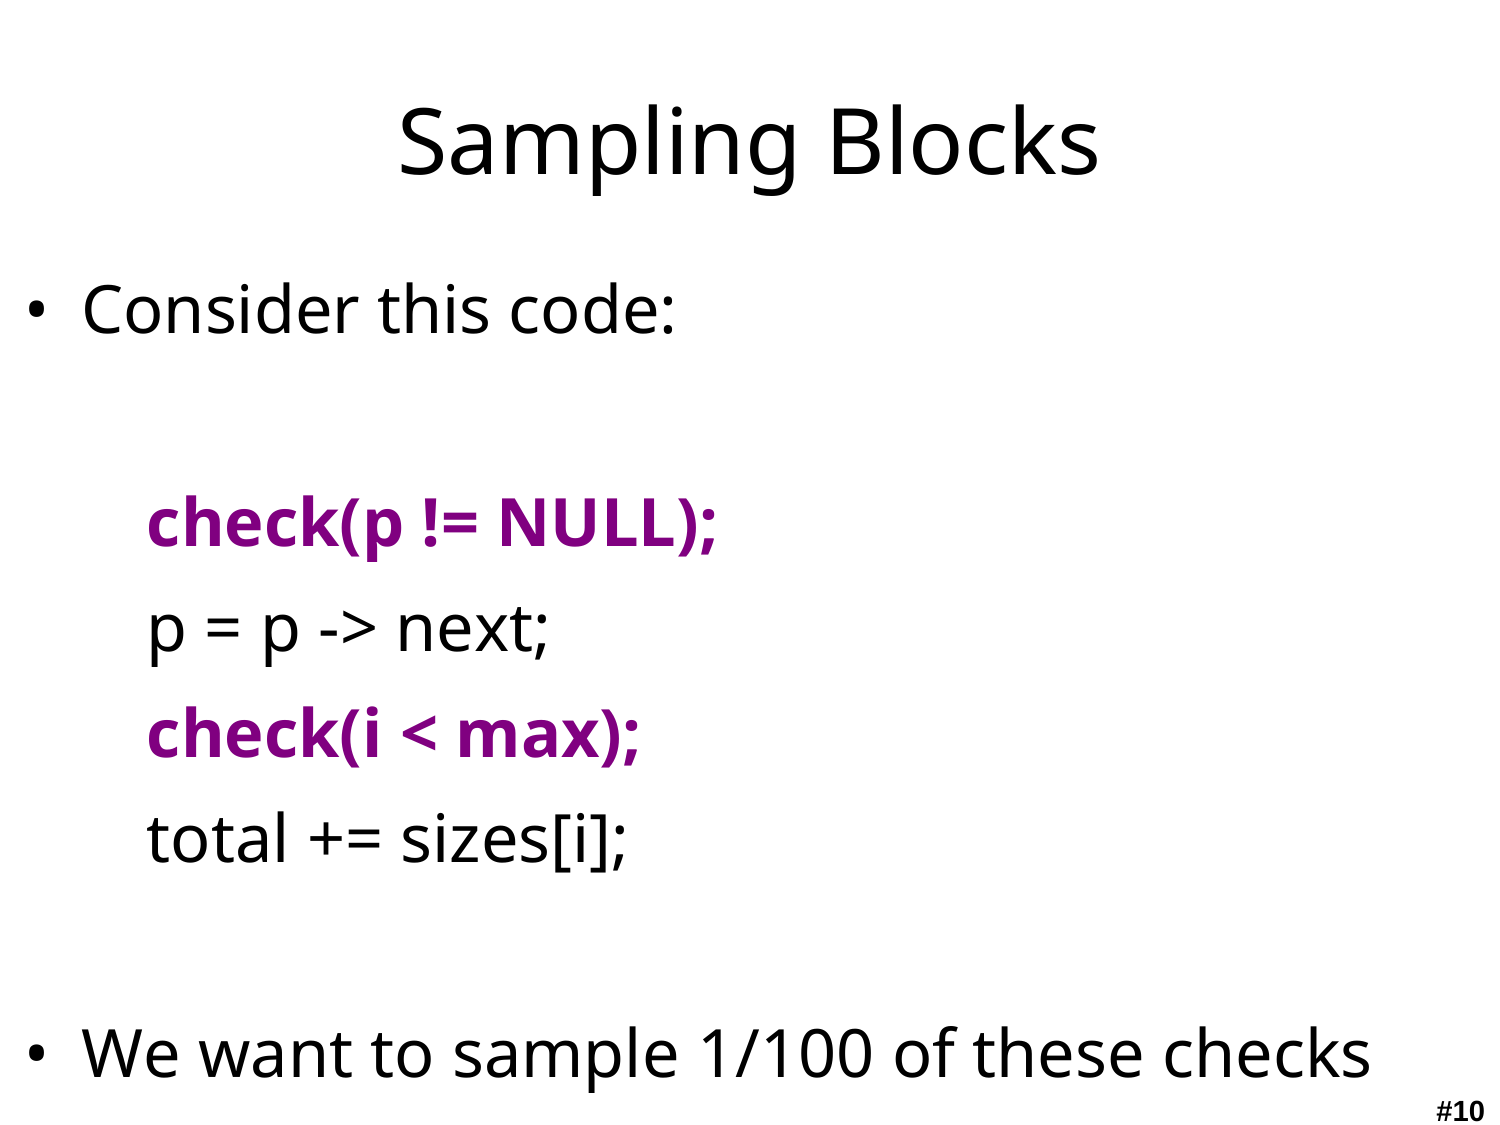

# Sampling Blocks
Consider this code:
check(p != NULL);
p = p -> next;
check(i < max);
total += sizes[i];
We want to sample 1/100 of these checks
10